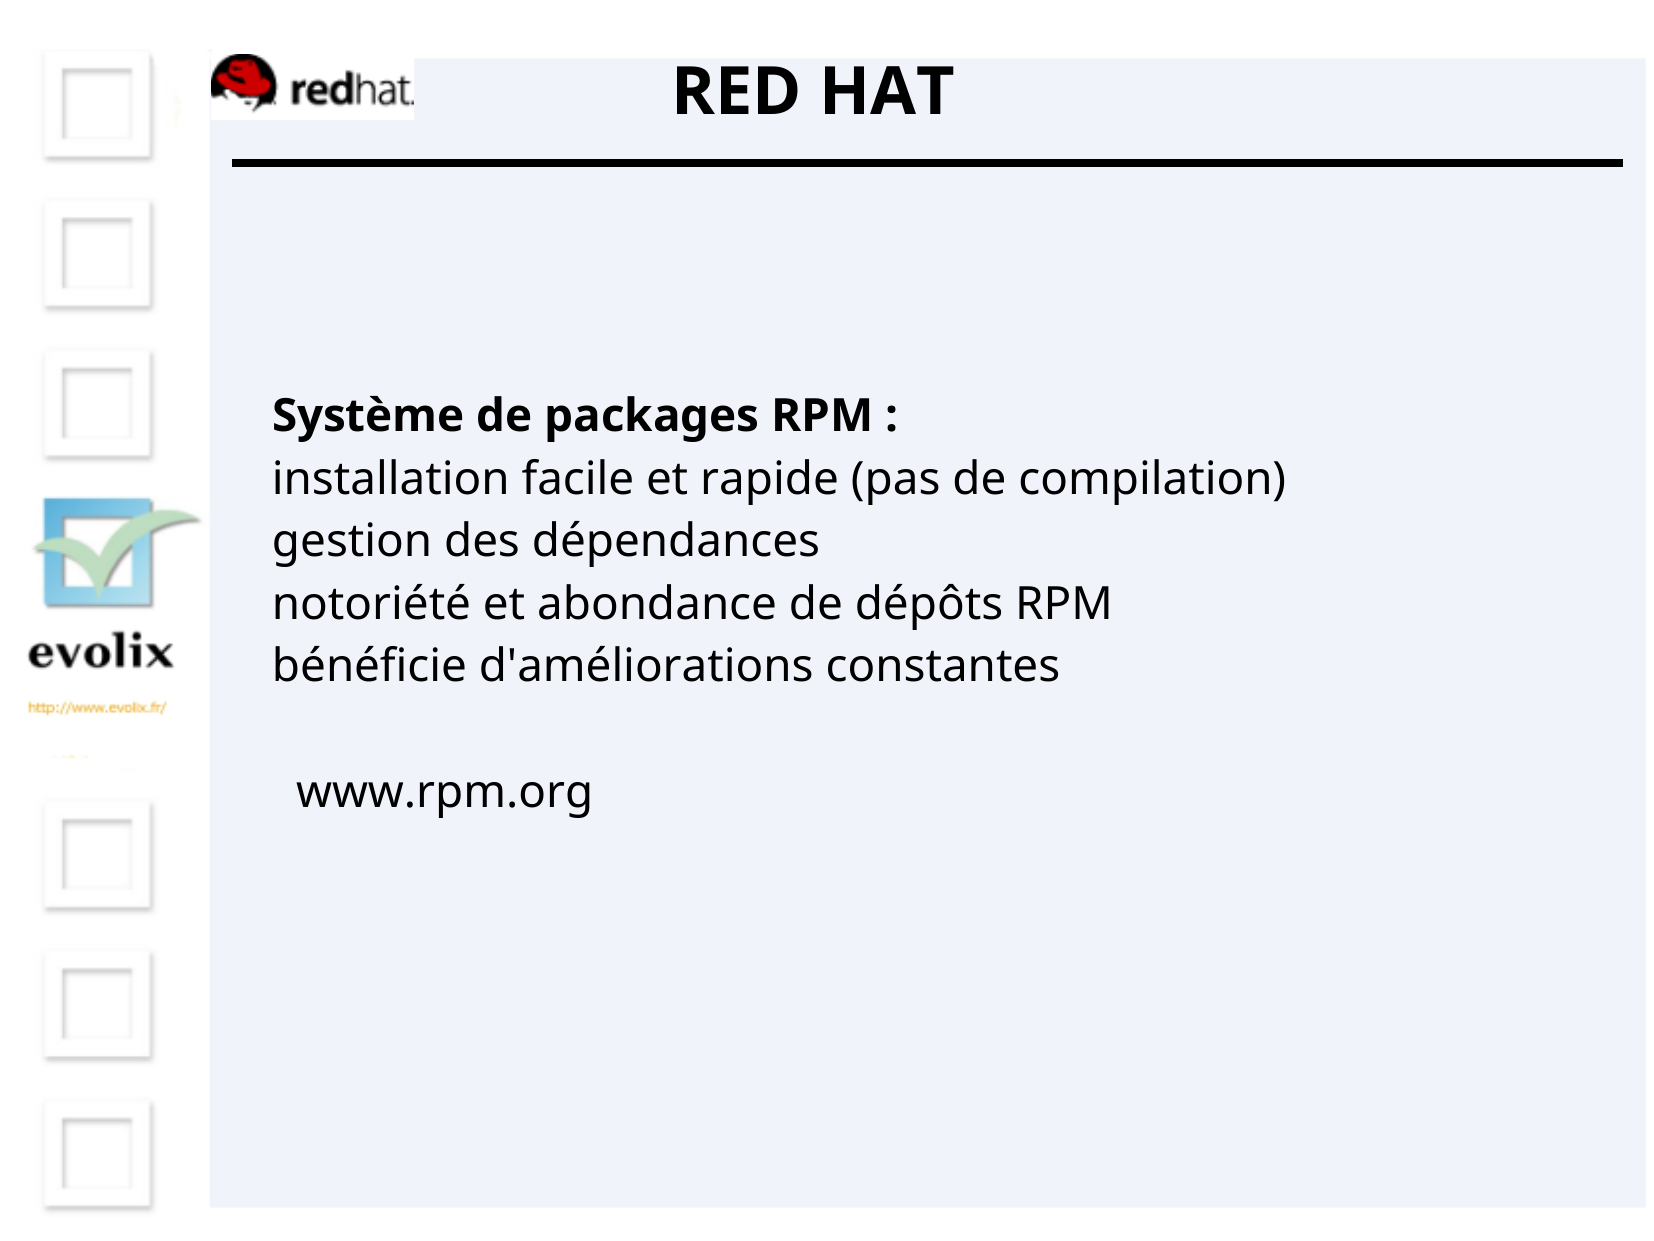

RED HAT
# Système de packages RPM :
 ­ installation facile et rapide (pas de compilation)
 ­ gestion des dépendances
 ­ notoriété et abondance de dépôts RPM
 ­ bénéficie d'améliorations constantes
 www.rpm.org